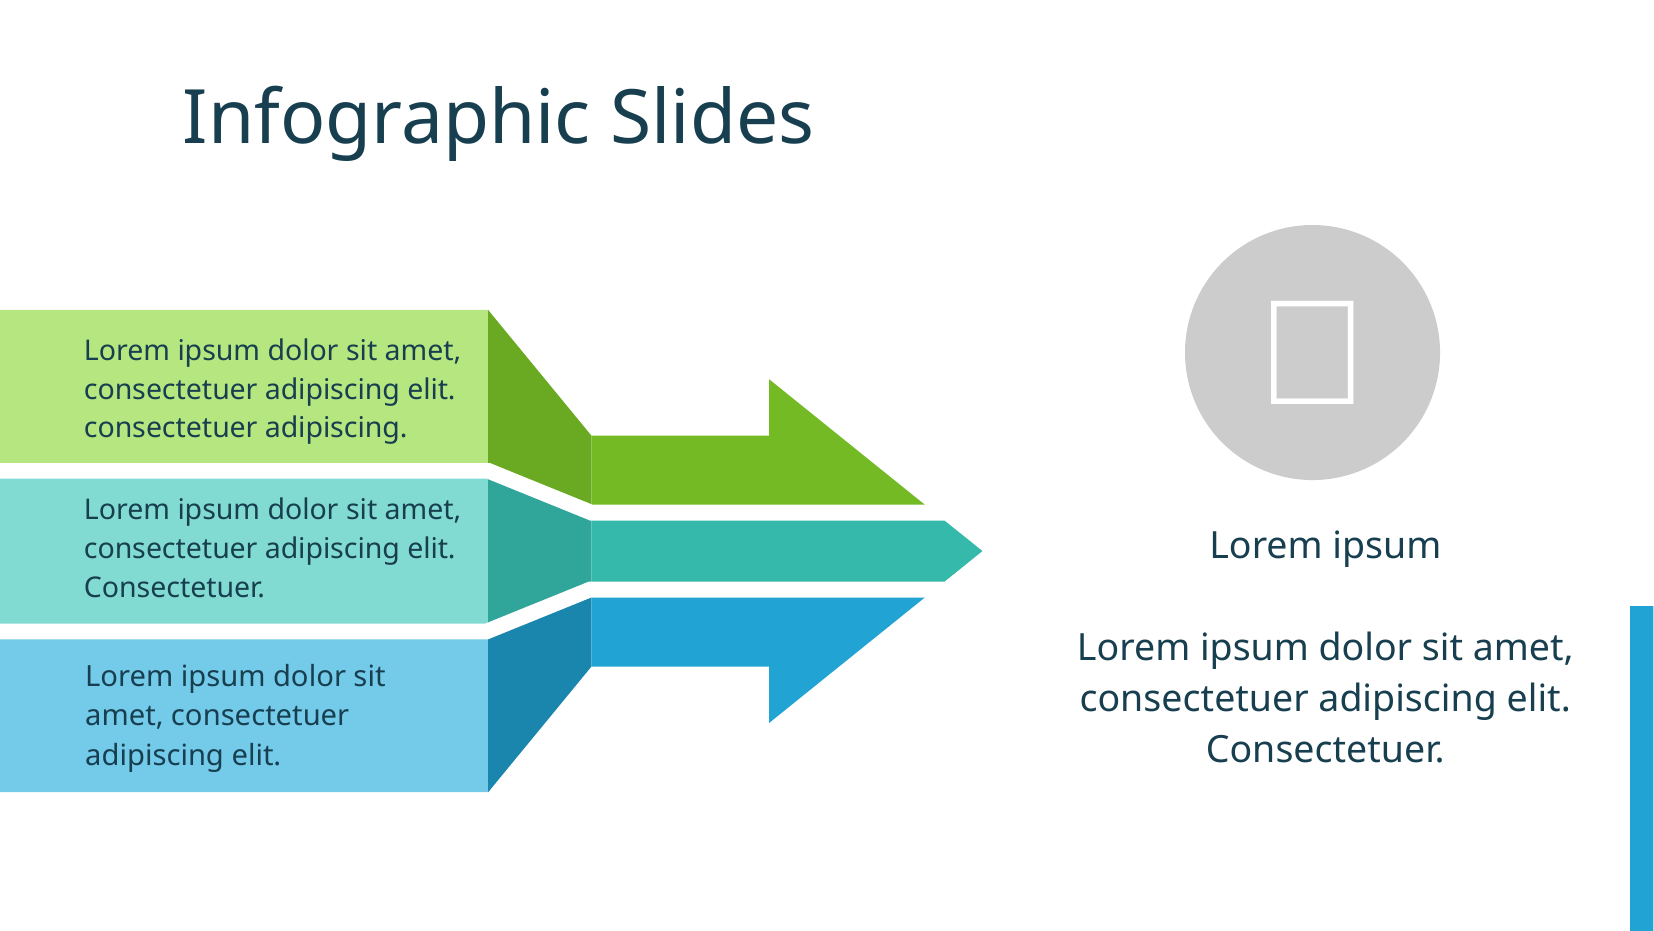

Infographic Slides

Lorem ipsum dolor sit amet, consectetuer adipiscing elit. consectetuer adipiscing.
Lorem ipsum dolor sit amet, consectetuer adipiscing elit. Consectetuer.
# Lorem ipsum
Lorem ipsum dolor sit amet, consectetuer adipiscing elit. Consectetuer.
Lorem ipsum dolor sit amet, consectetuer adipiscing elit.